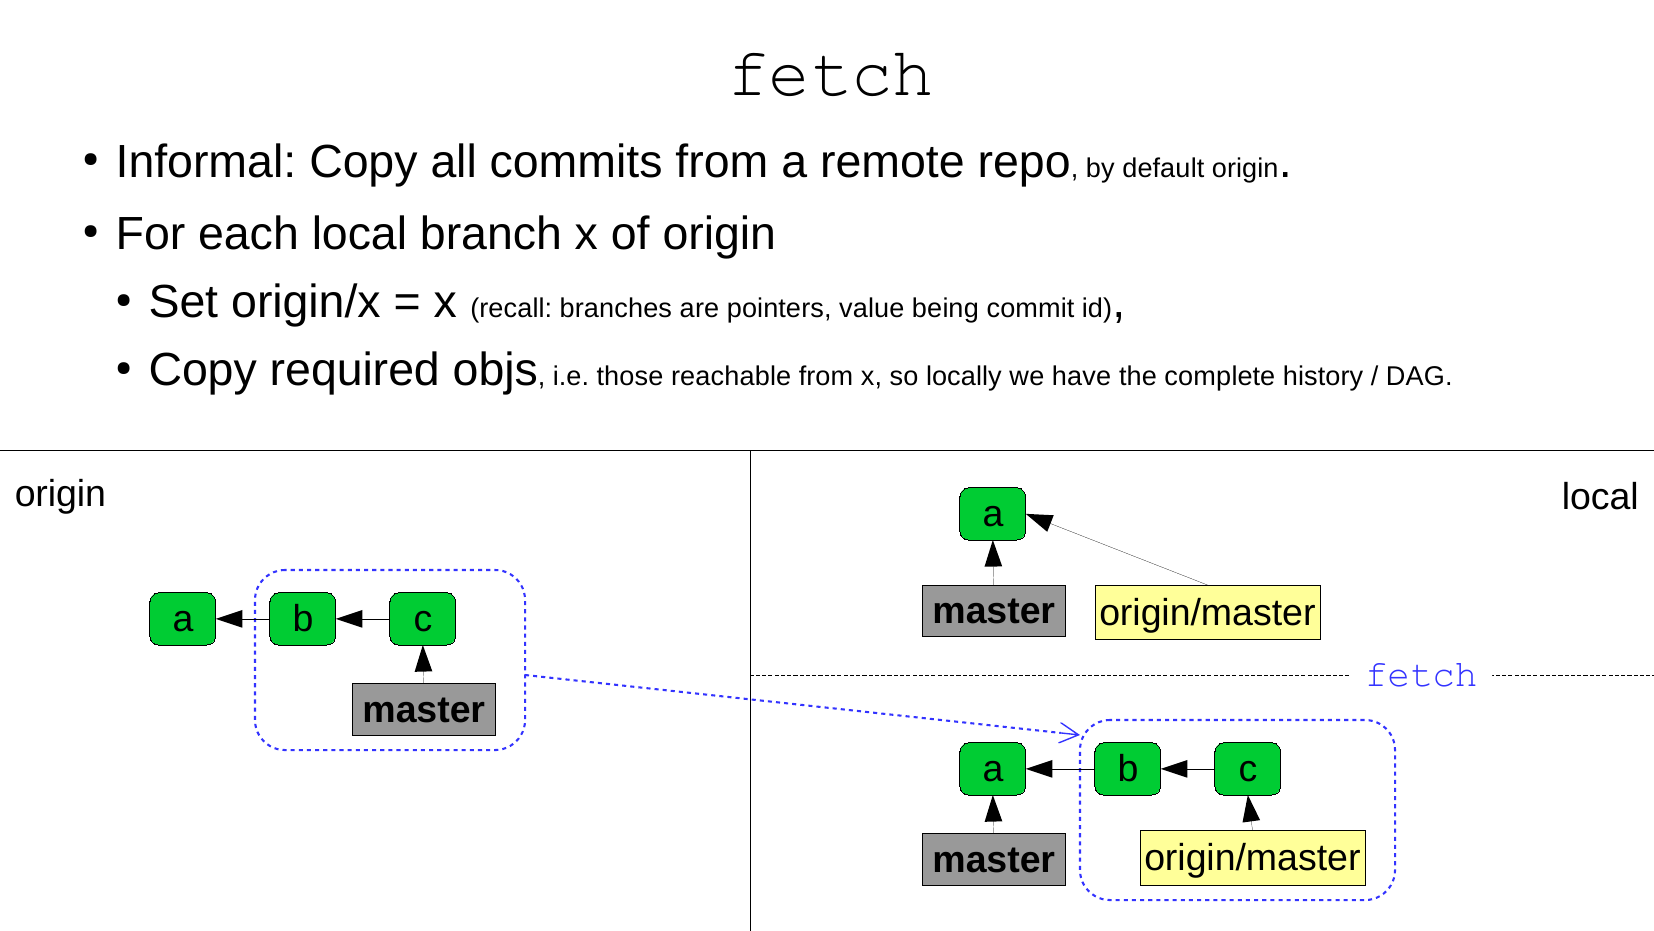

# fetch
Informal: Copy all commits from a remote repo, by default origin.
For each local branch x of origin
Set origin/x = x (recall: branches are pointers, value being commit id),
Copy required objs, i.e. those reachable from x, so locally we have the complete history / DAG.
origin
local
a
master
origin/master
a
b
c
fetch
master
a
b
c
origin/master
master